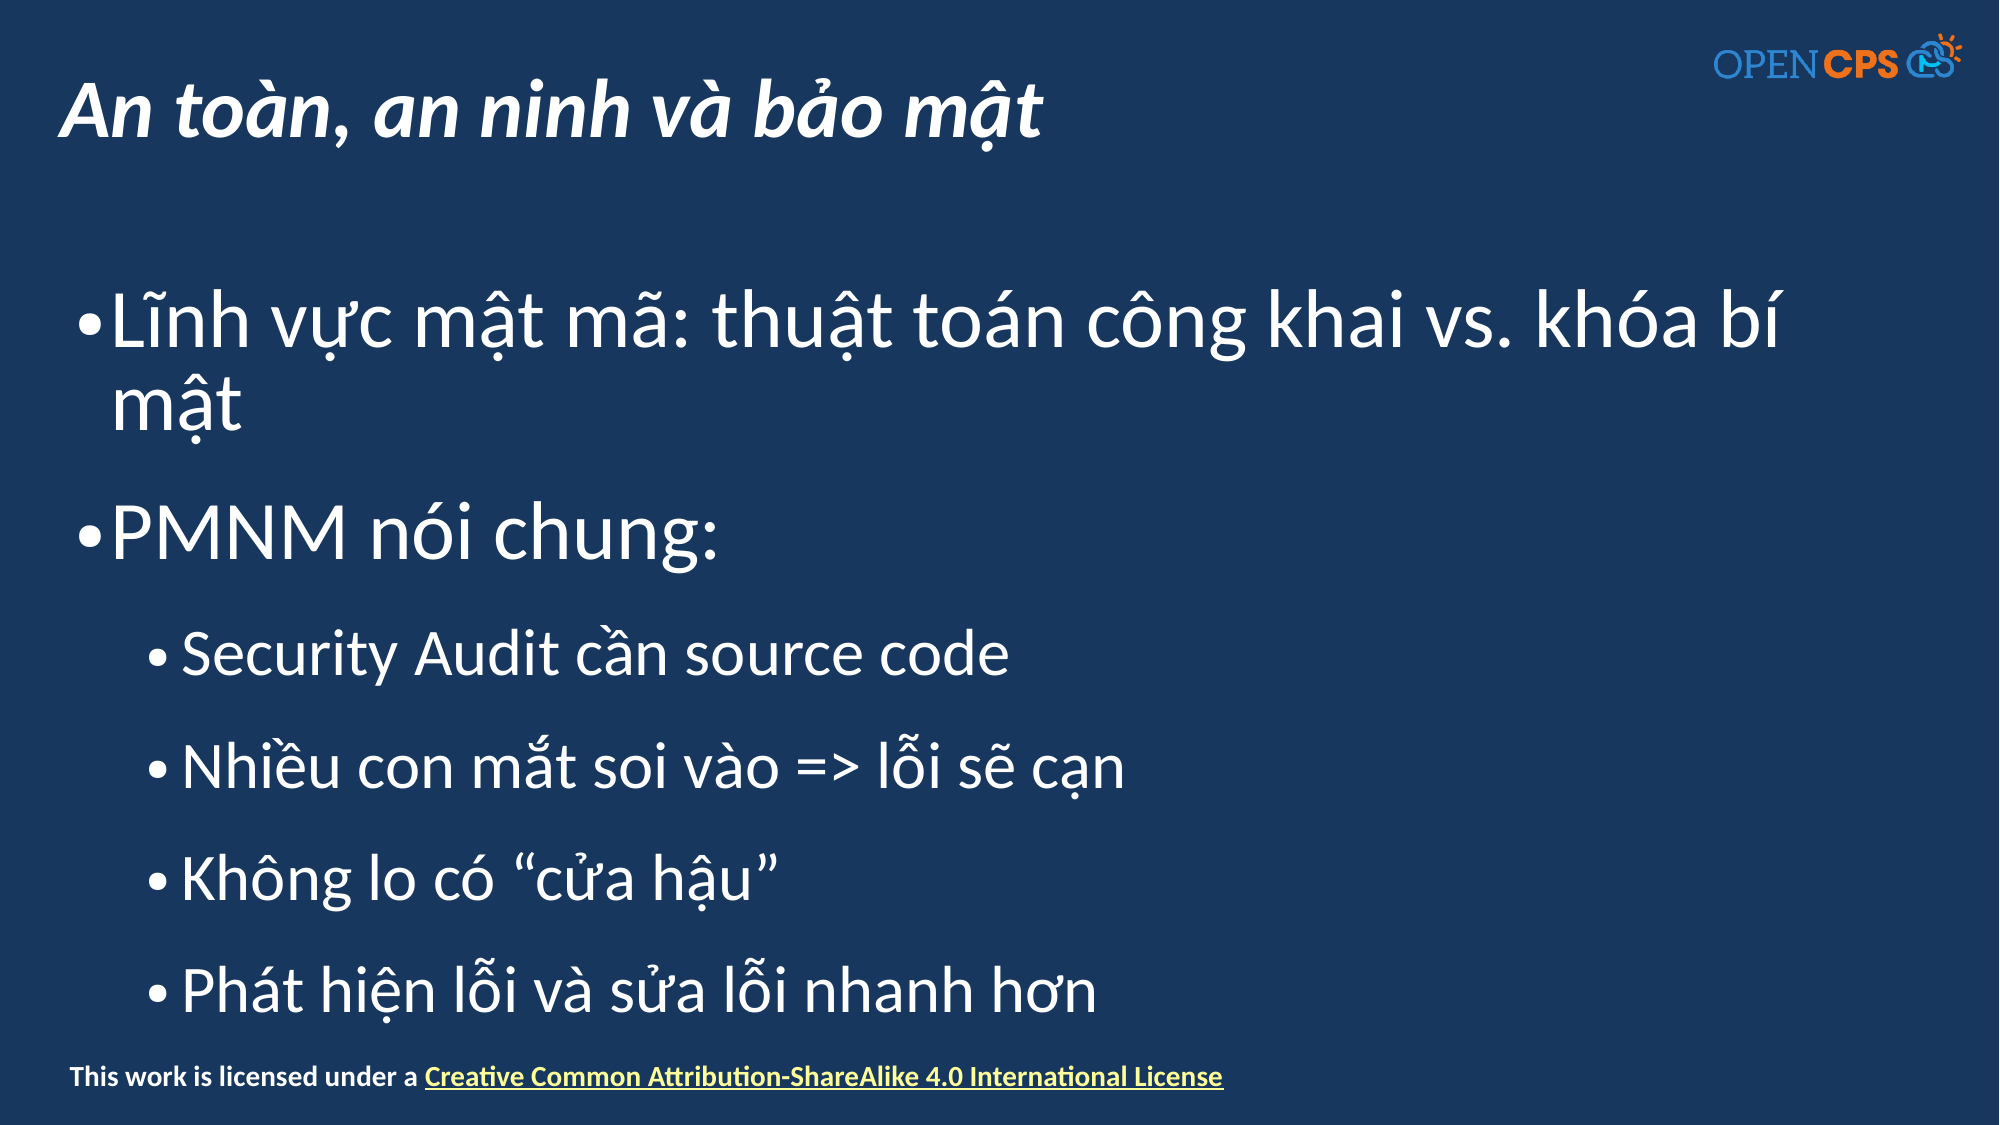

An toàn, an ninh và bảo mật
Lĩnh vực mật mã: thuật toán công khai vs. khóa bí mật
PMNM nói chung:
Security Audit cần source code
Nhiều con mắt soi vào => lỗi sẽ cạn
Không lo có “cửa hậu”
Phát hiện lỗi và sửa lỗi nhanh hơn
This work is licensed under a Creative Common Attribution-ShareAlike 4.0 International License